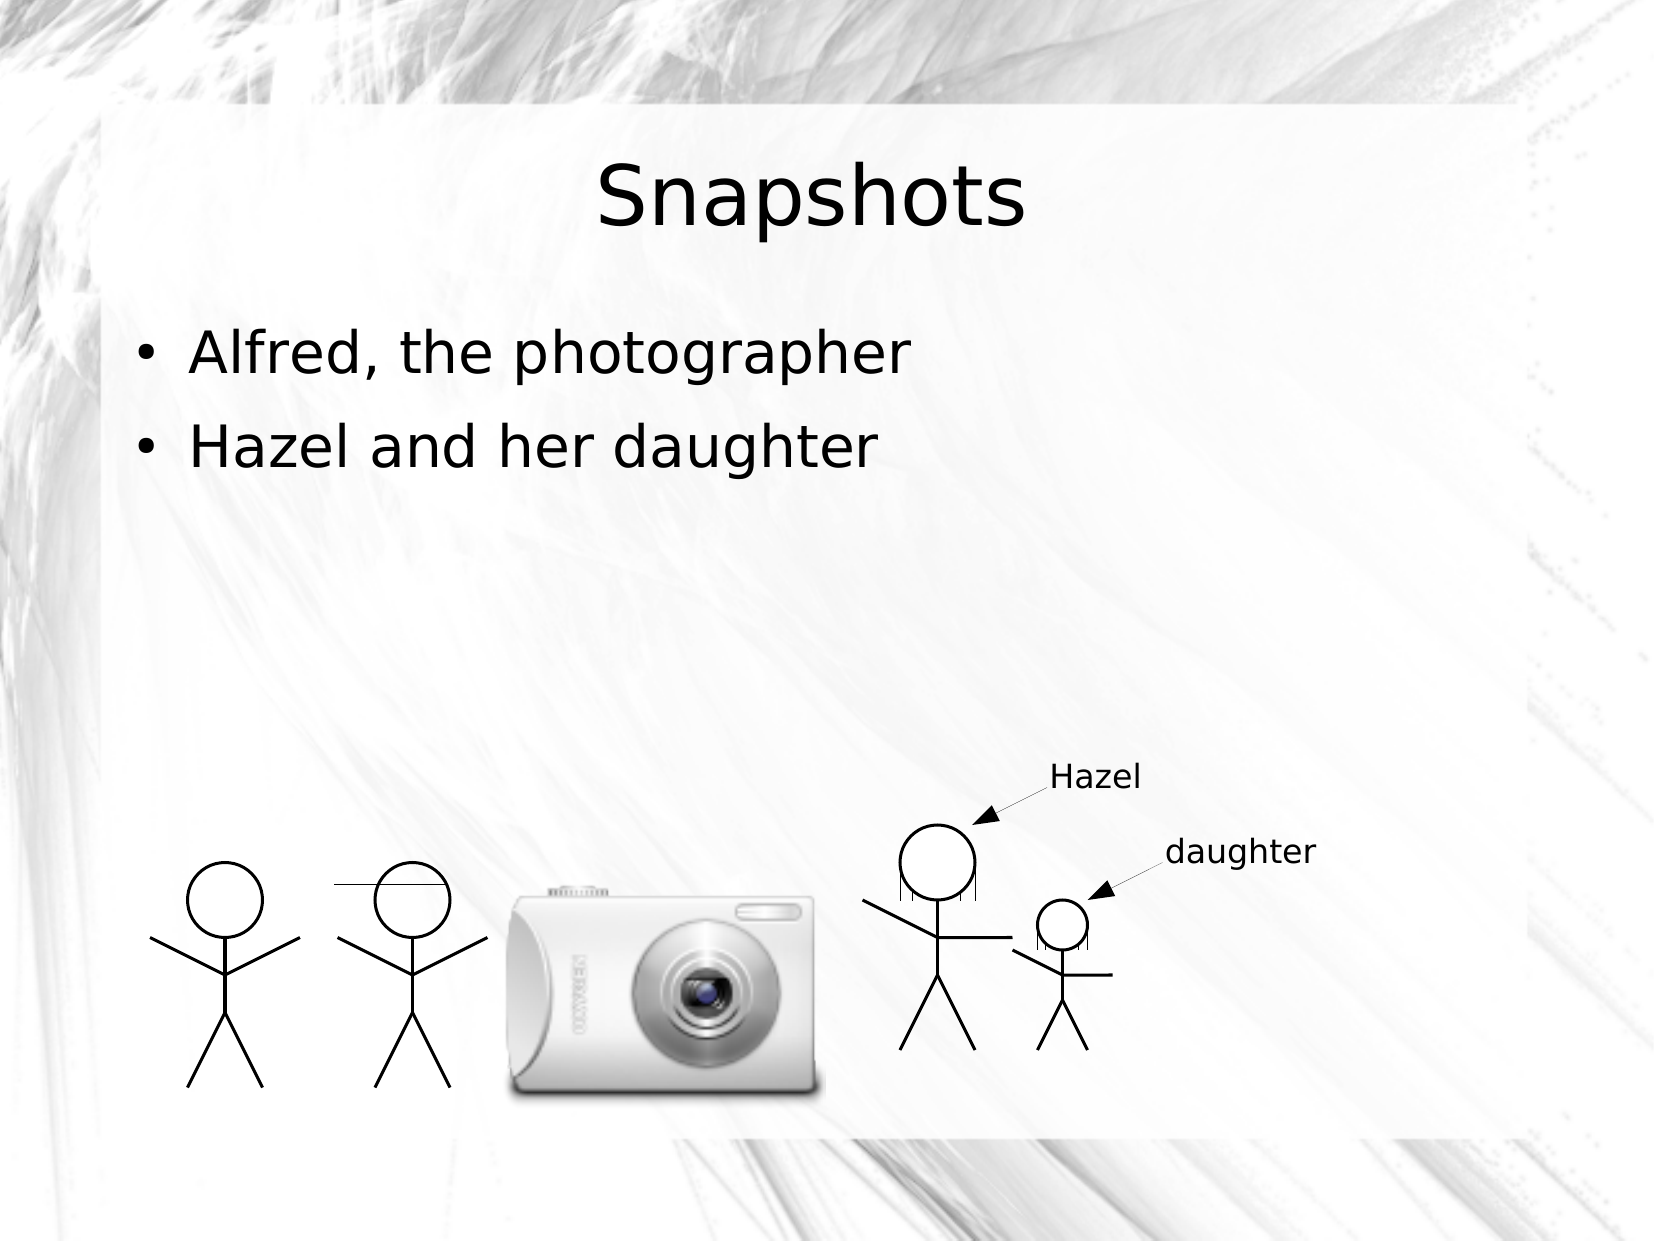

# Snapshots
Alfred, the photographer
Hazel and her daughter
Hazel
daughter